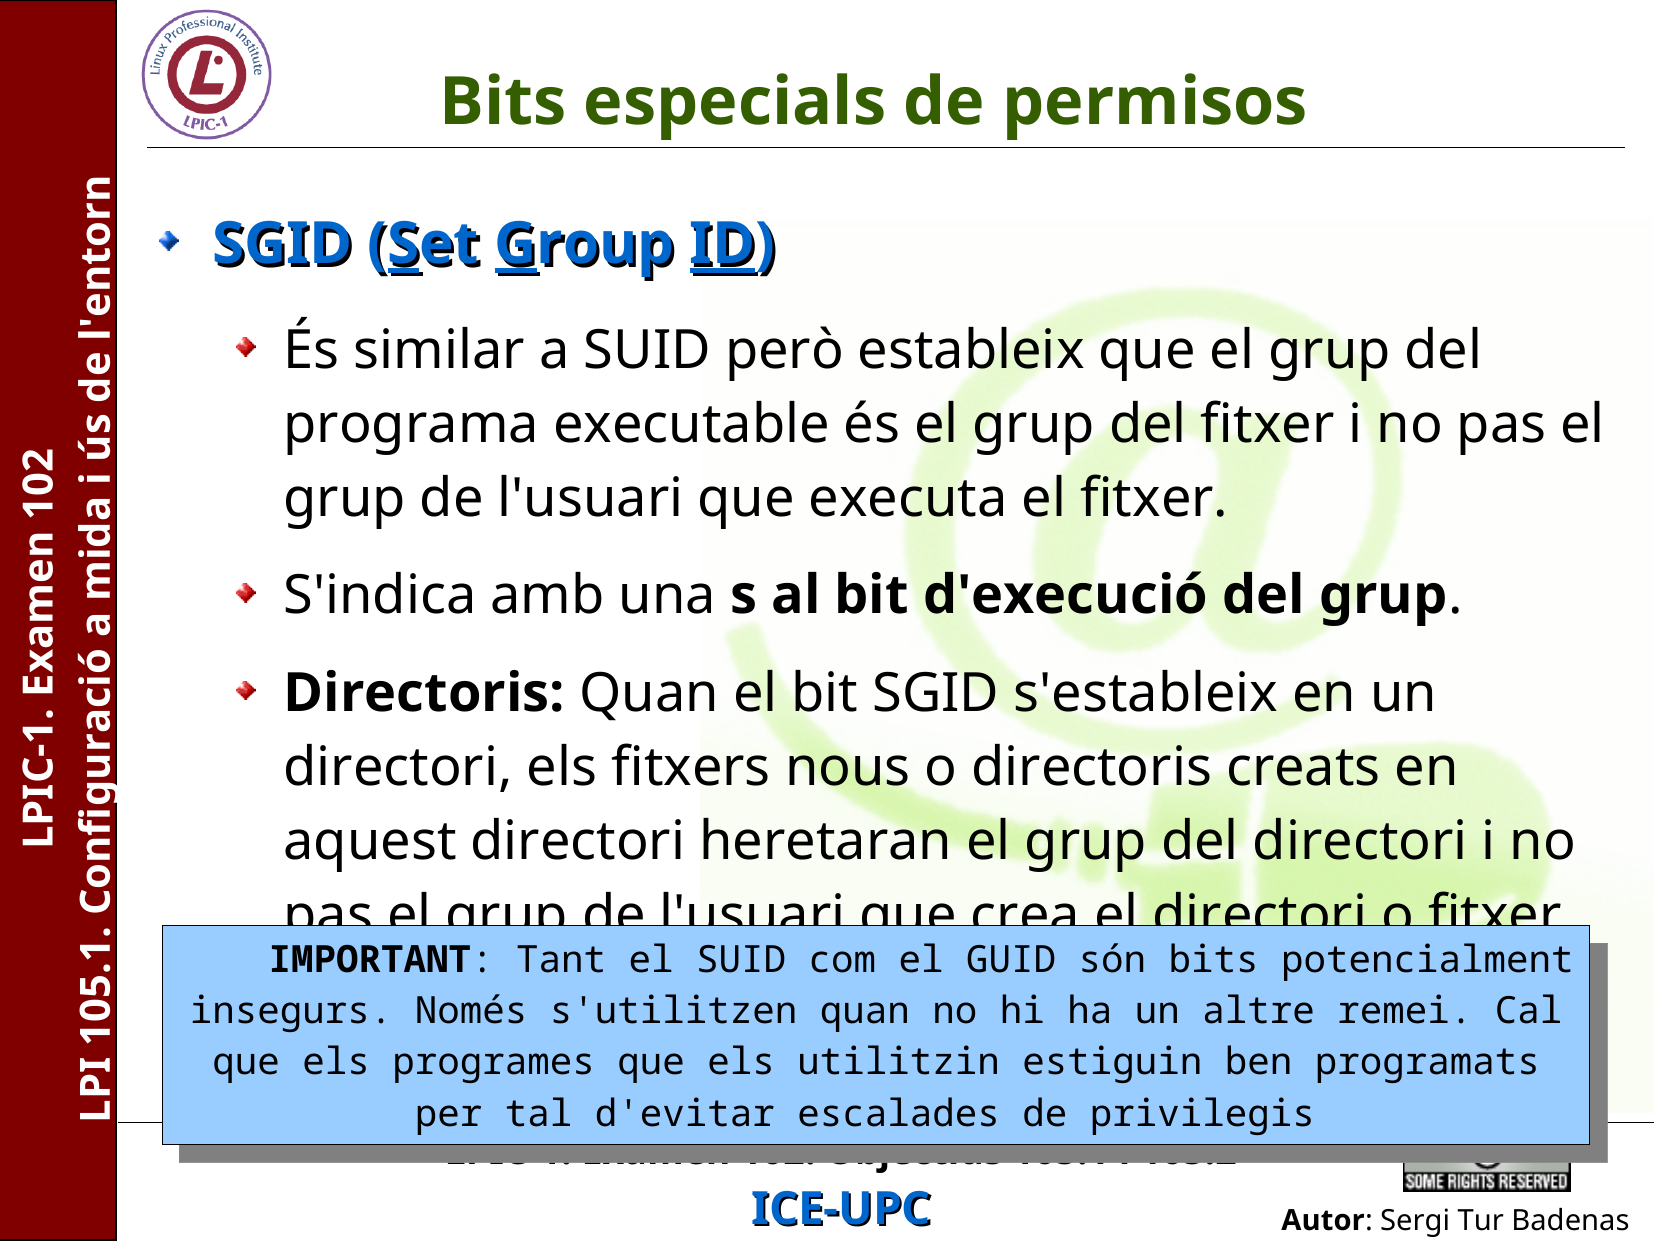

# Bits especials de permisos
SGID (Set Group ID)
És similar a SUID però estableix que el grup del programa executable és el grup del fitxer i no pas el grup de l'usuari que executa el fitxer.
S'indica amb una s al bit d'execució del grup.
Directoris: Quan el bit SGID s'estableix en un directori, els fitxers nous o directoris creats en aquest directori heretaran el grup del directori i no pas el grup de l'usuari que crea el directori o fitxer.
 IMPORTANT: Tant el SUID com el GUID són bits potencialment insegurs. Només s'utilitzen quan no hi ha un altre remei. Cal que els programes que els utilitzin estiguin ben programats per tal d'evitar escalades de privilegis